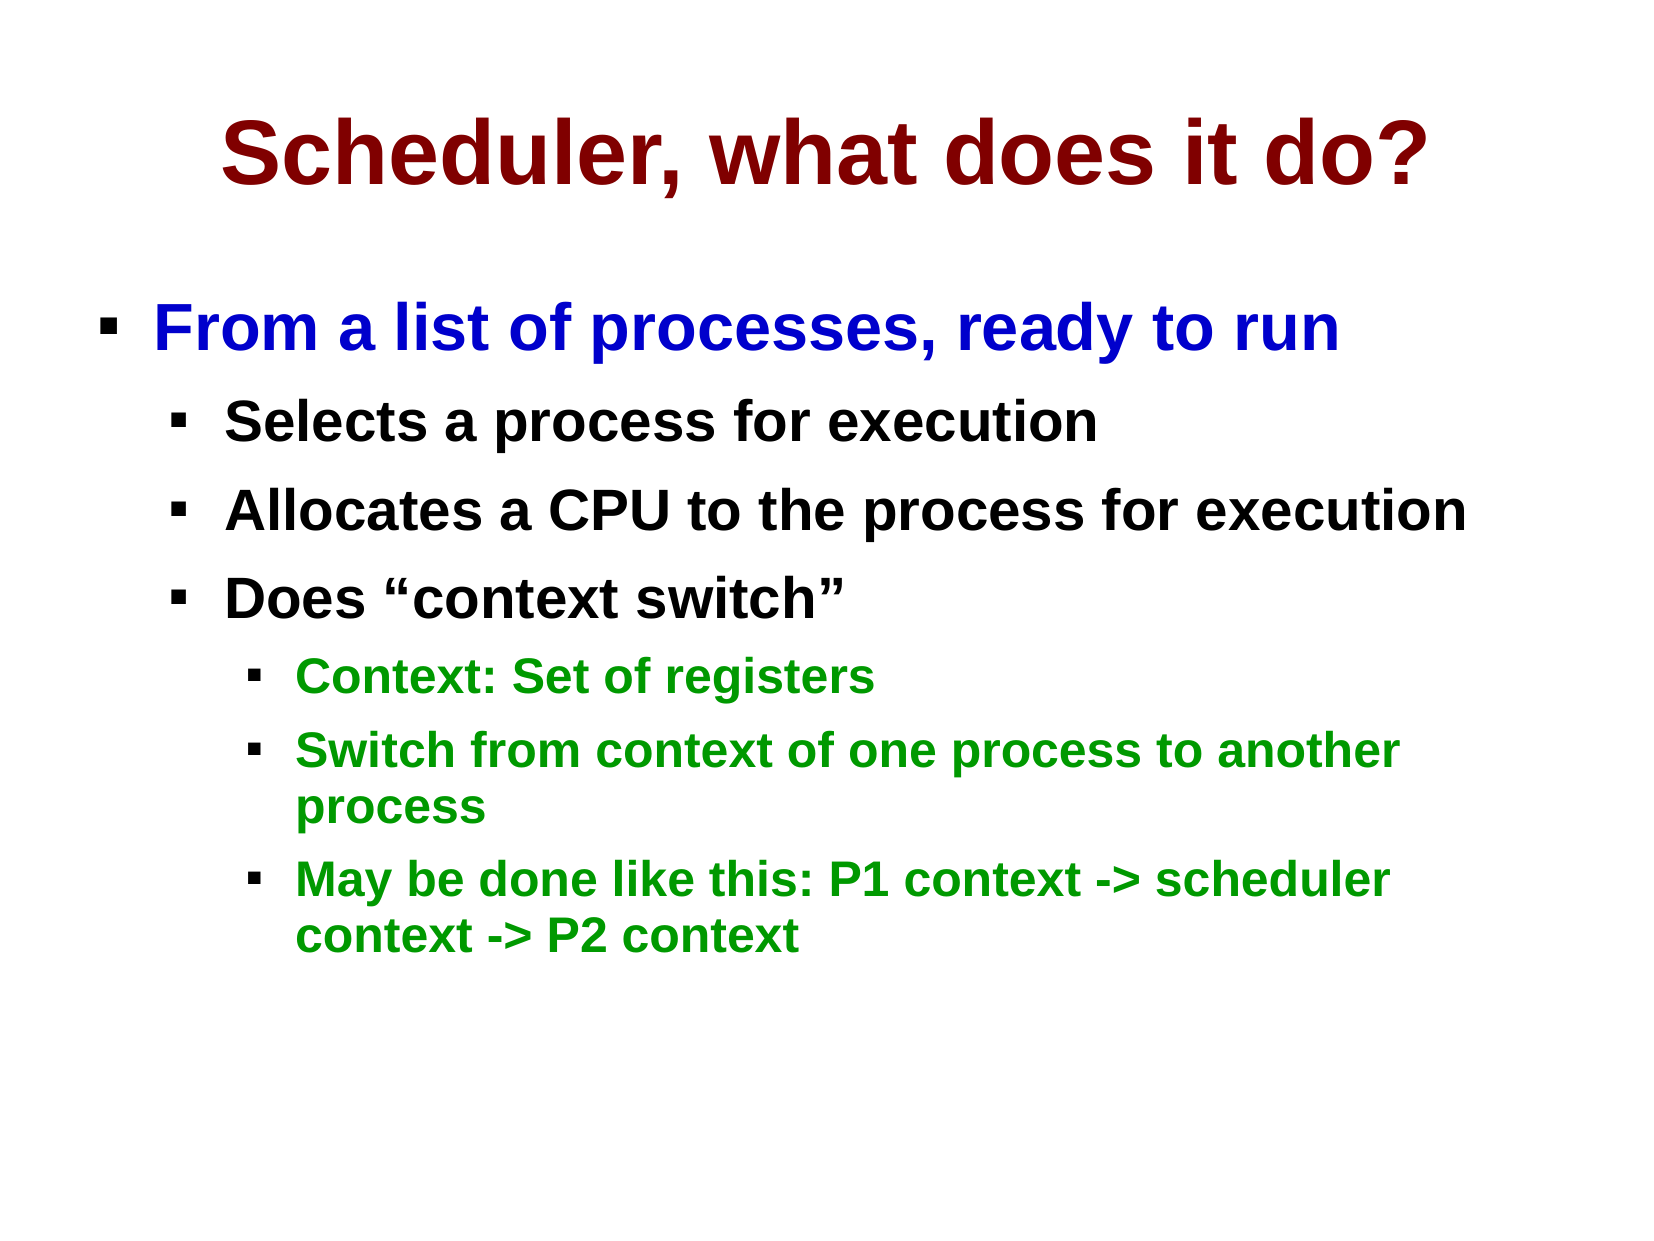

# Scheduler, what does it do?
From a list of processes, ready to run
Selects a process for execution
Allocates a CPU to the process for execution
Does “context switch”
Context: Set of registers
Switch from context of one process to another process
May be done like this: P1 context -> scheduler context -> P2 context